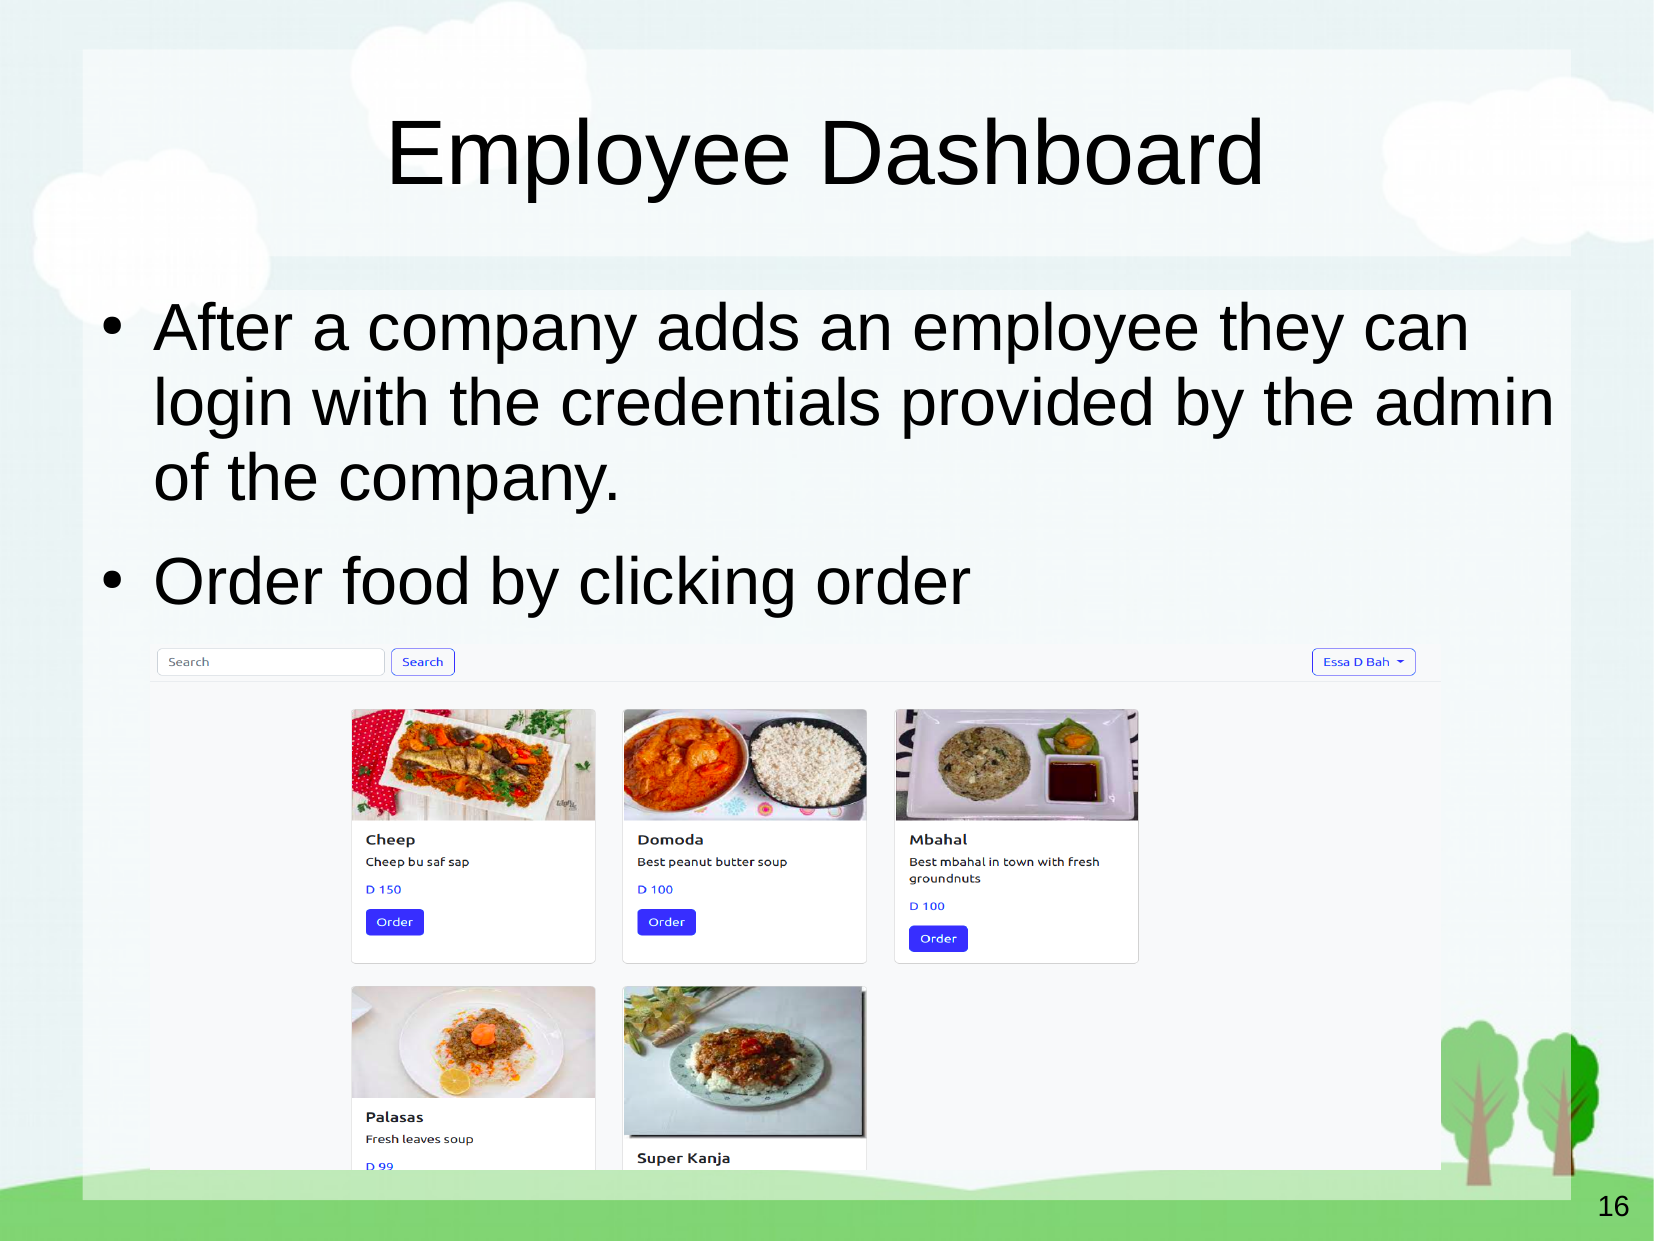

# Employee Dashboard
After a company adds an employee they can login with the credentials provided by the admin of the company.
Order food by clicking order
16